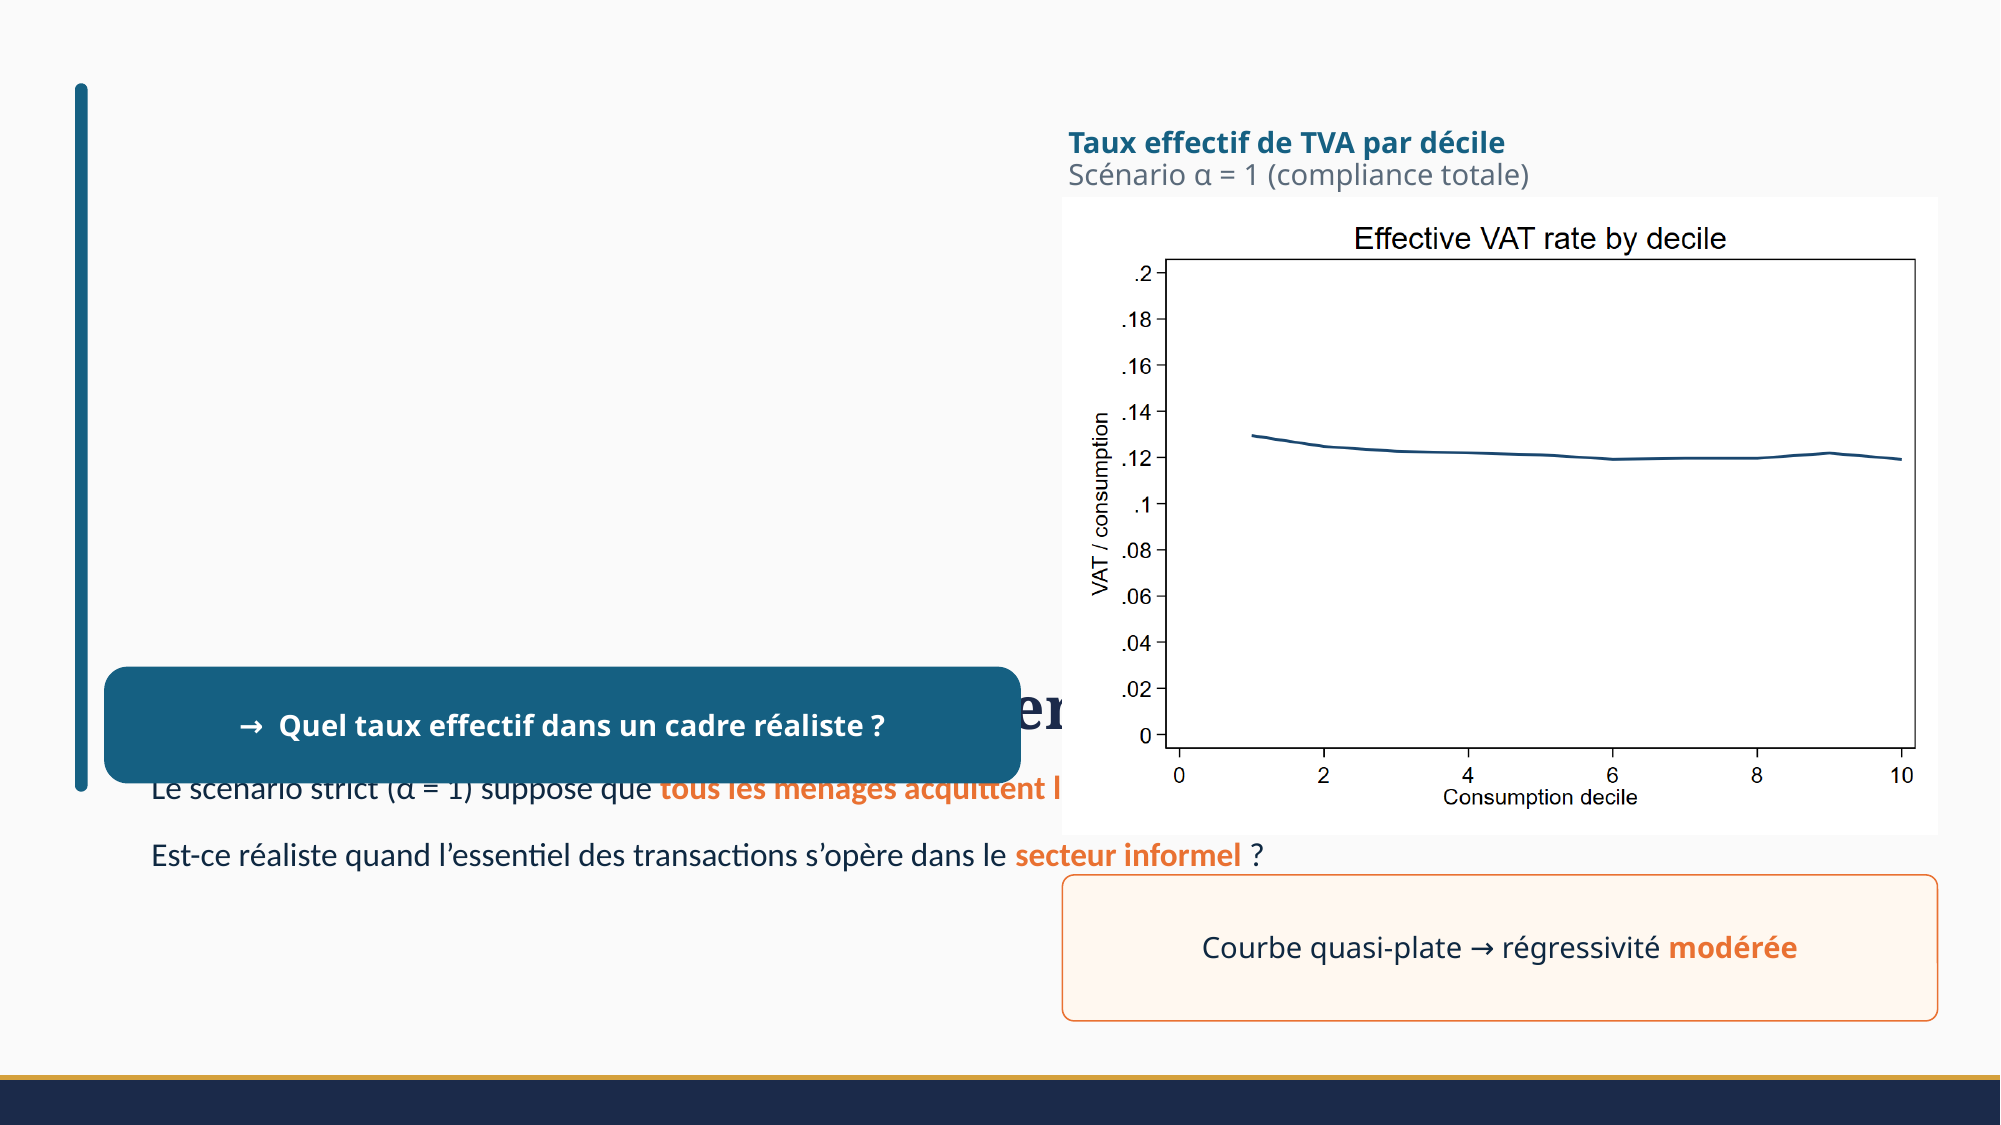

Taux effectif de TVA par décile
Scénario α = 1 (compliance totale)
# Une hypothèse implicite à interroger
→ Quel taux effectif dans un cadre réaliste ?
Le scénario strict (α = 1) suppose que tous les ménages acquittent la TVA.
Est-ce réaliste quand l’essentiel des transactions s’opère dans le secteur informel ?
Courbe quasi-plate → régressivité modérée